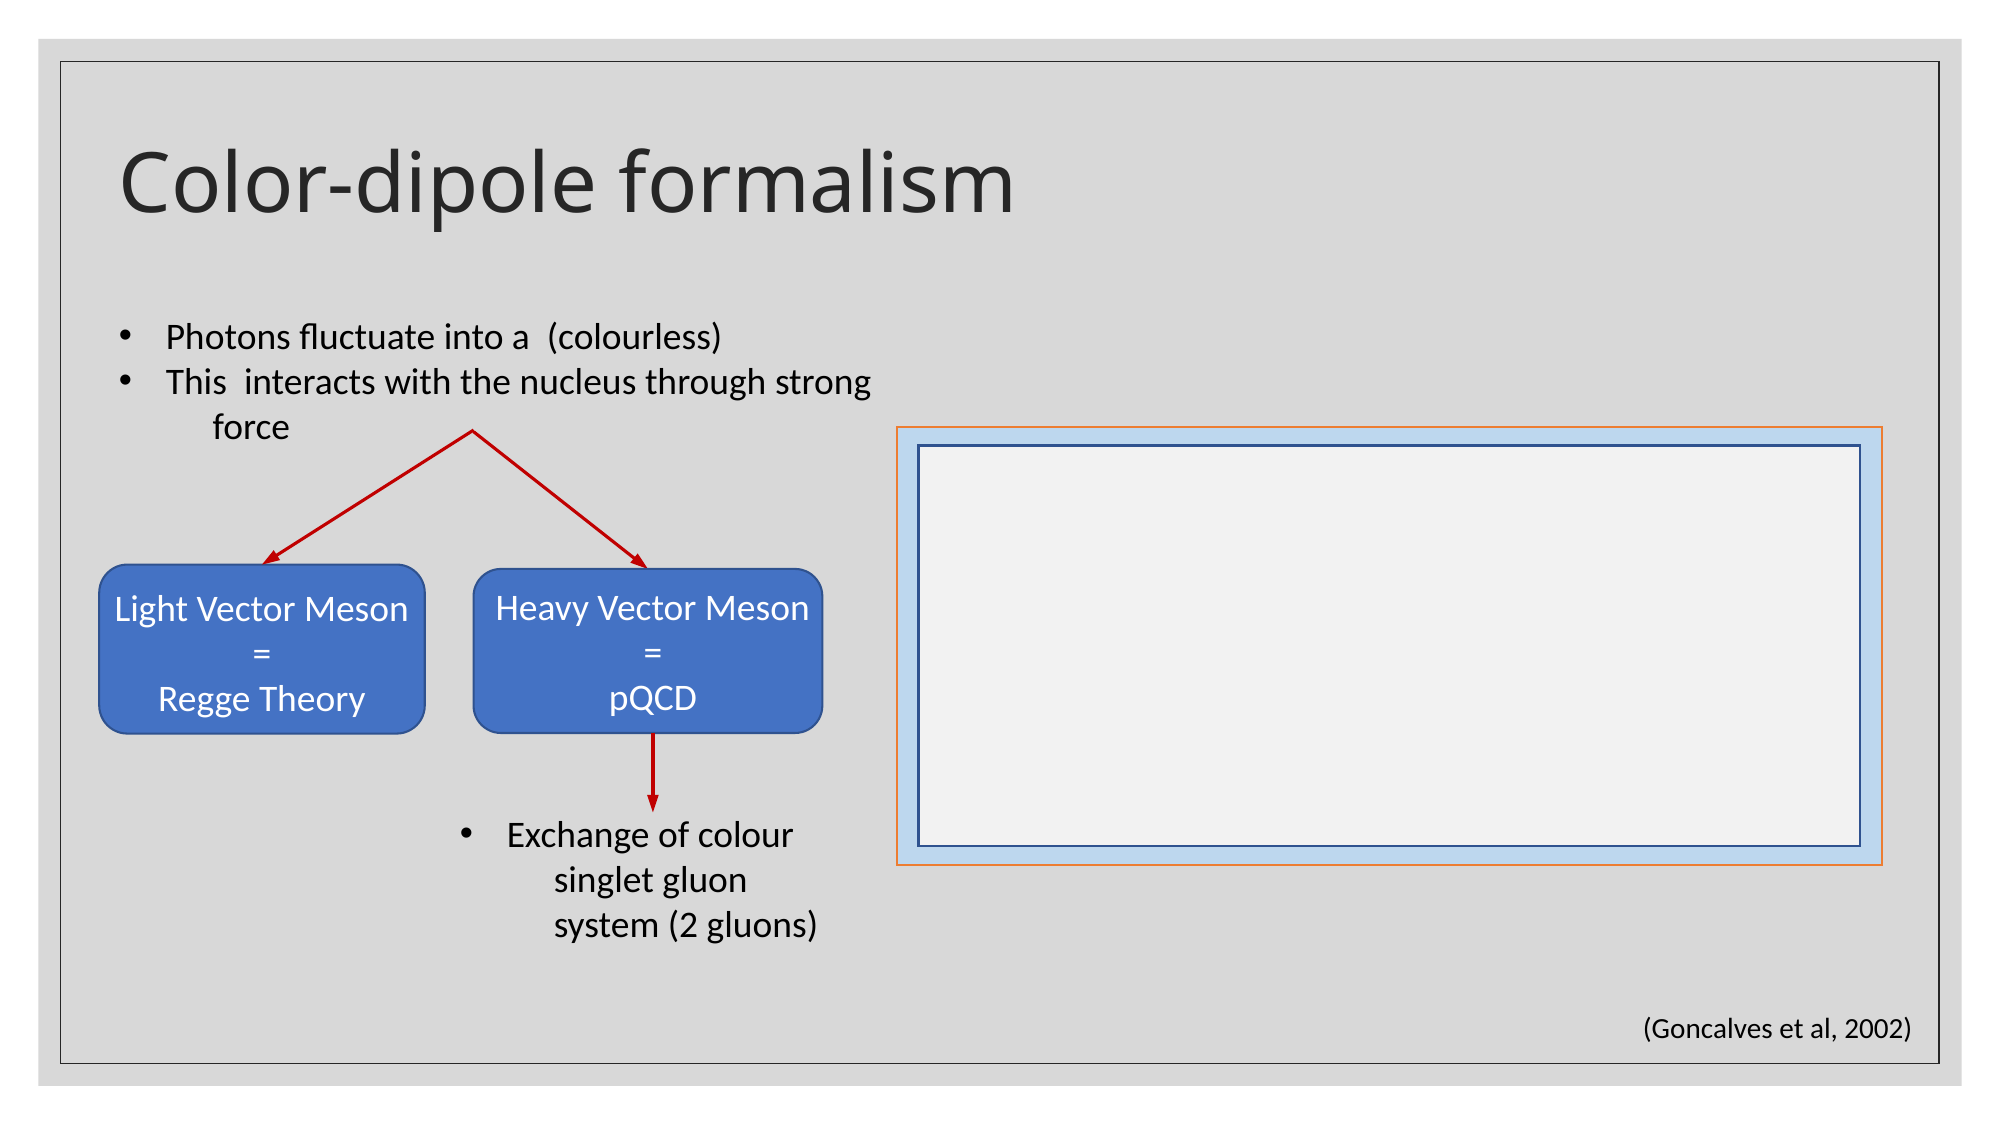

# Color-dipole formalism
Photons fluctuate into a (colourless)
This interacts with the nucleus through strong force
Heavy Vector Meson
=
pQCD
Light Vector Meson
=
Regge Theory
Exchange of colour singlet gluon system (2 gluons)
(Goncalves et al, 2002)